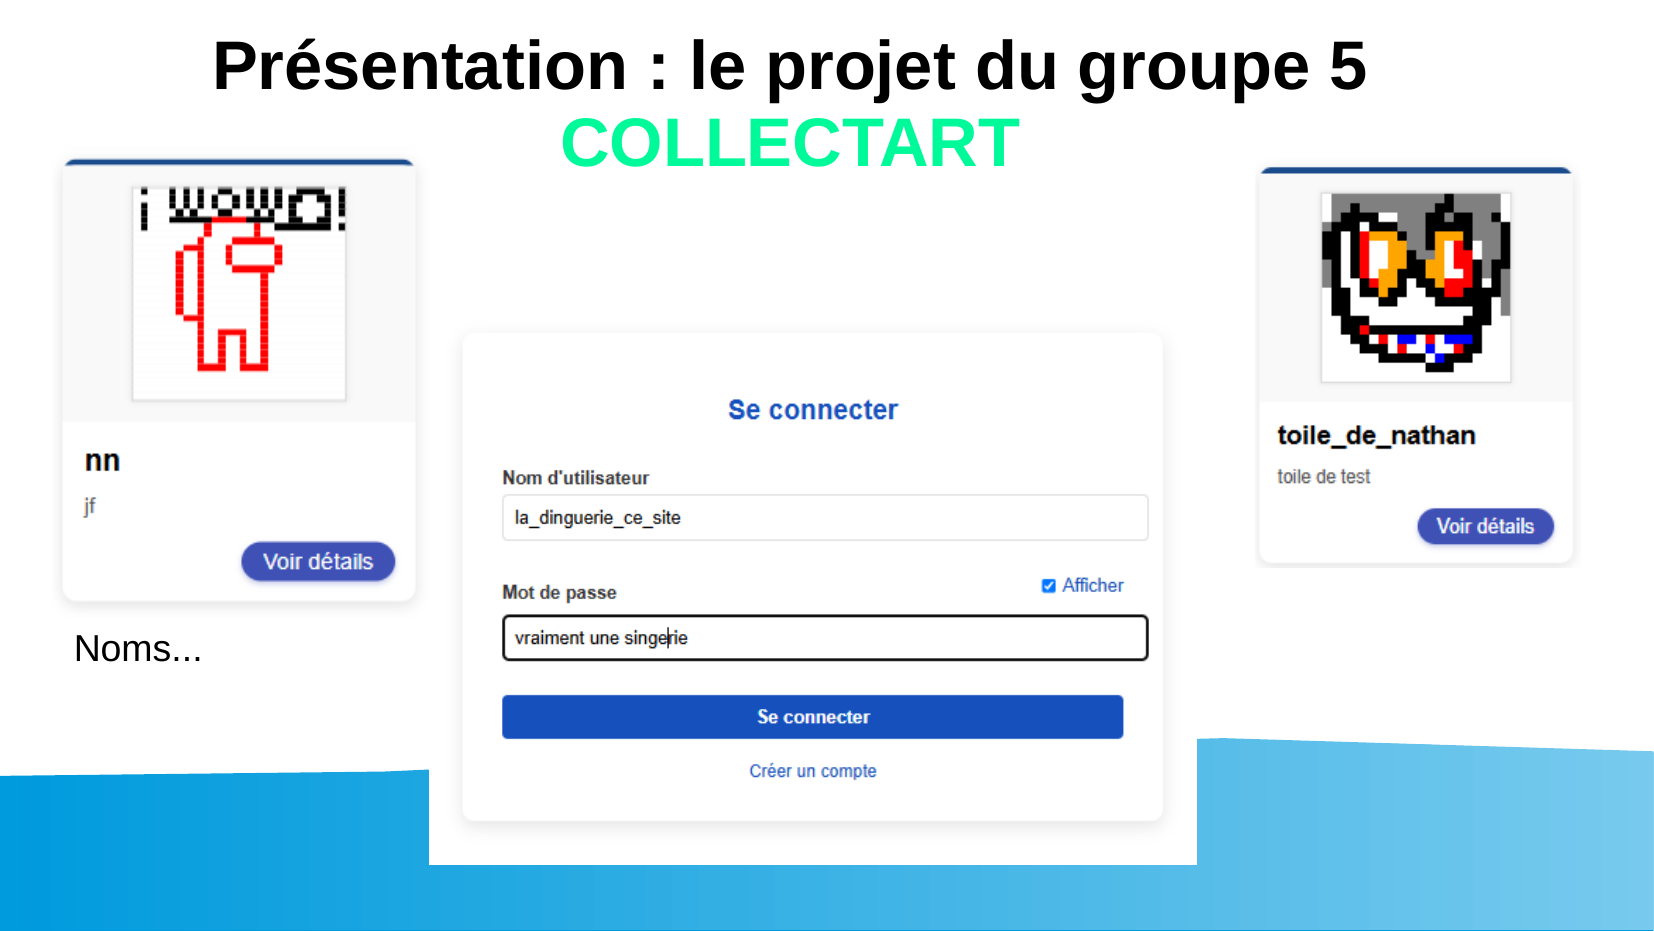

# Présentation : le projet du groupe 5 COLLECTART
Noms...